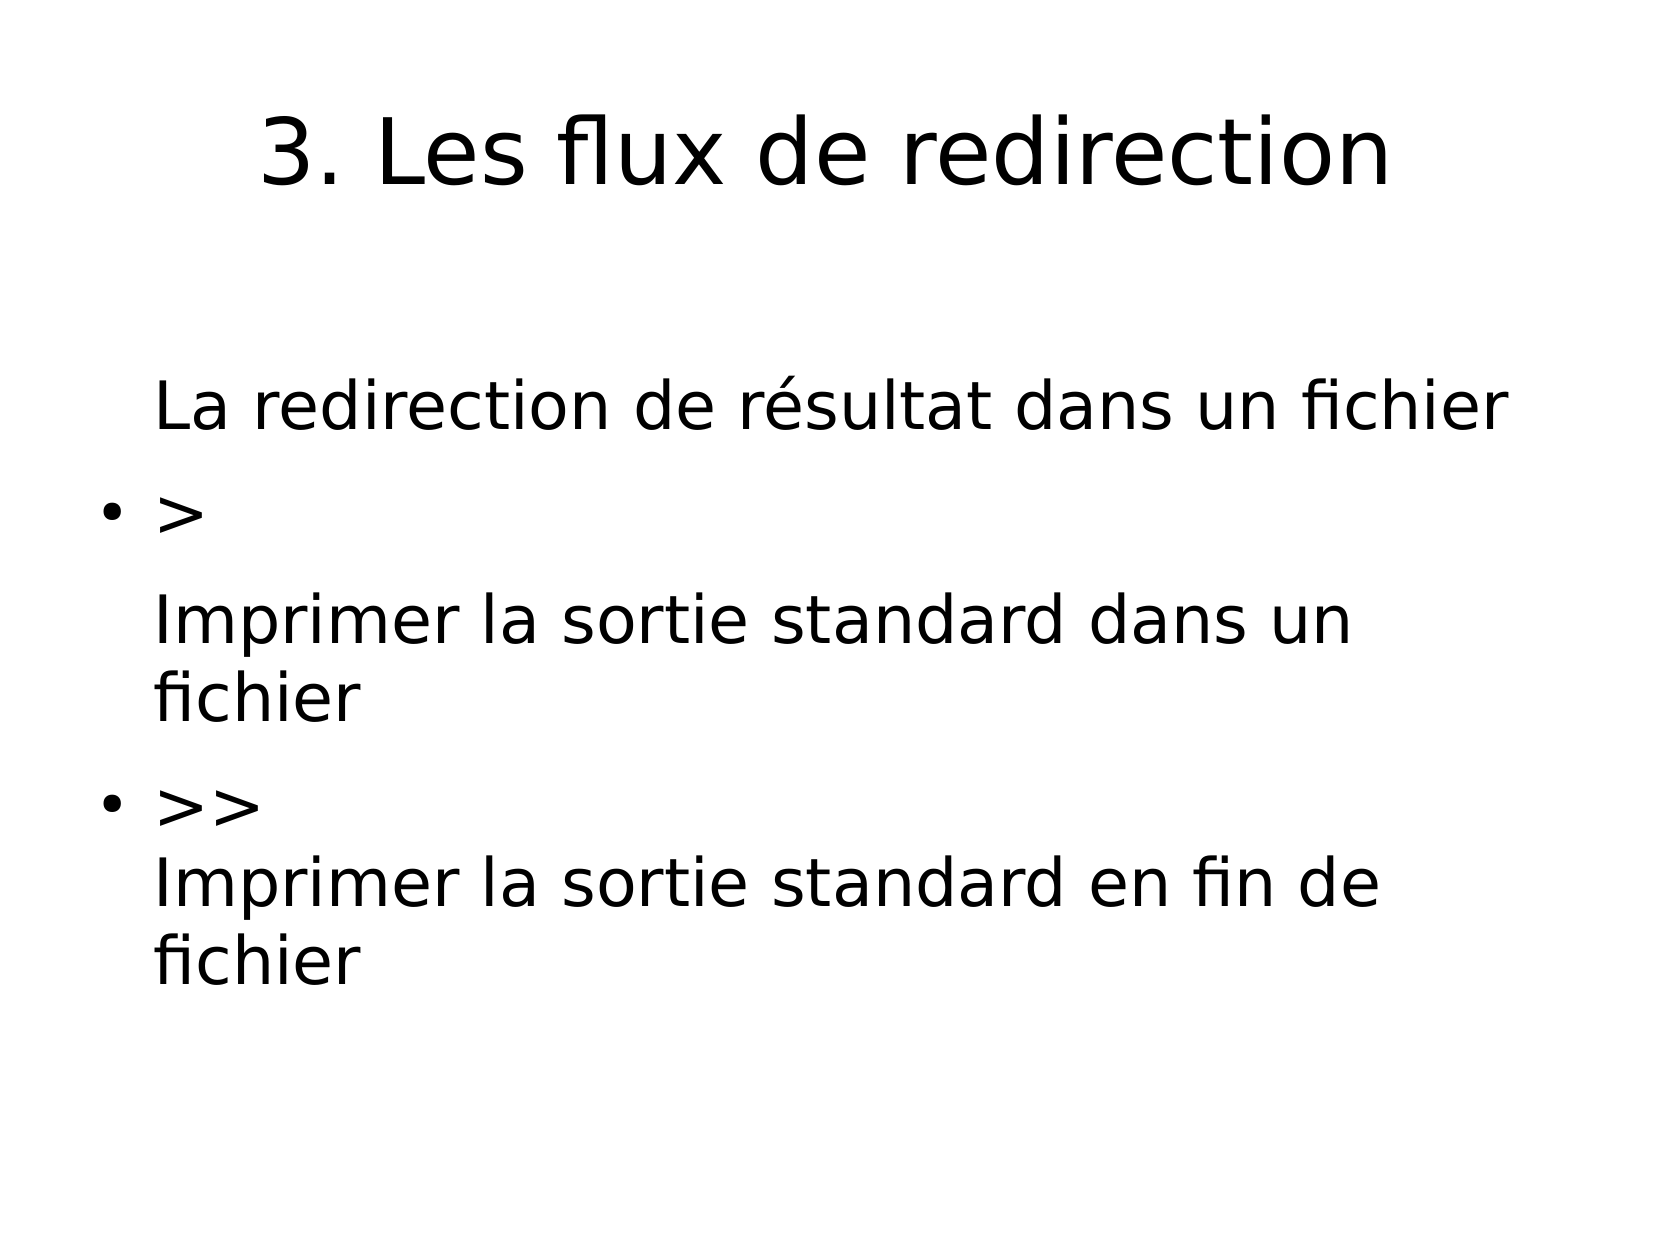

# 3. Les flux de redirection
La redirection de résultat dans un fichier
>
Imprimer la sortie standard dans un fichier
>>
Imprimer la sortie standard en fin de fichier